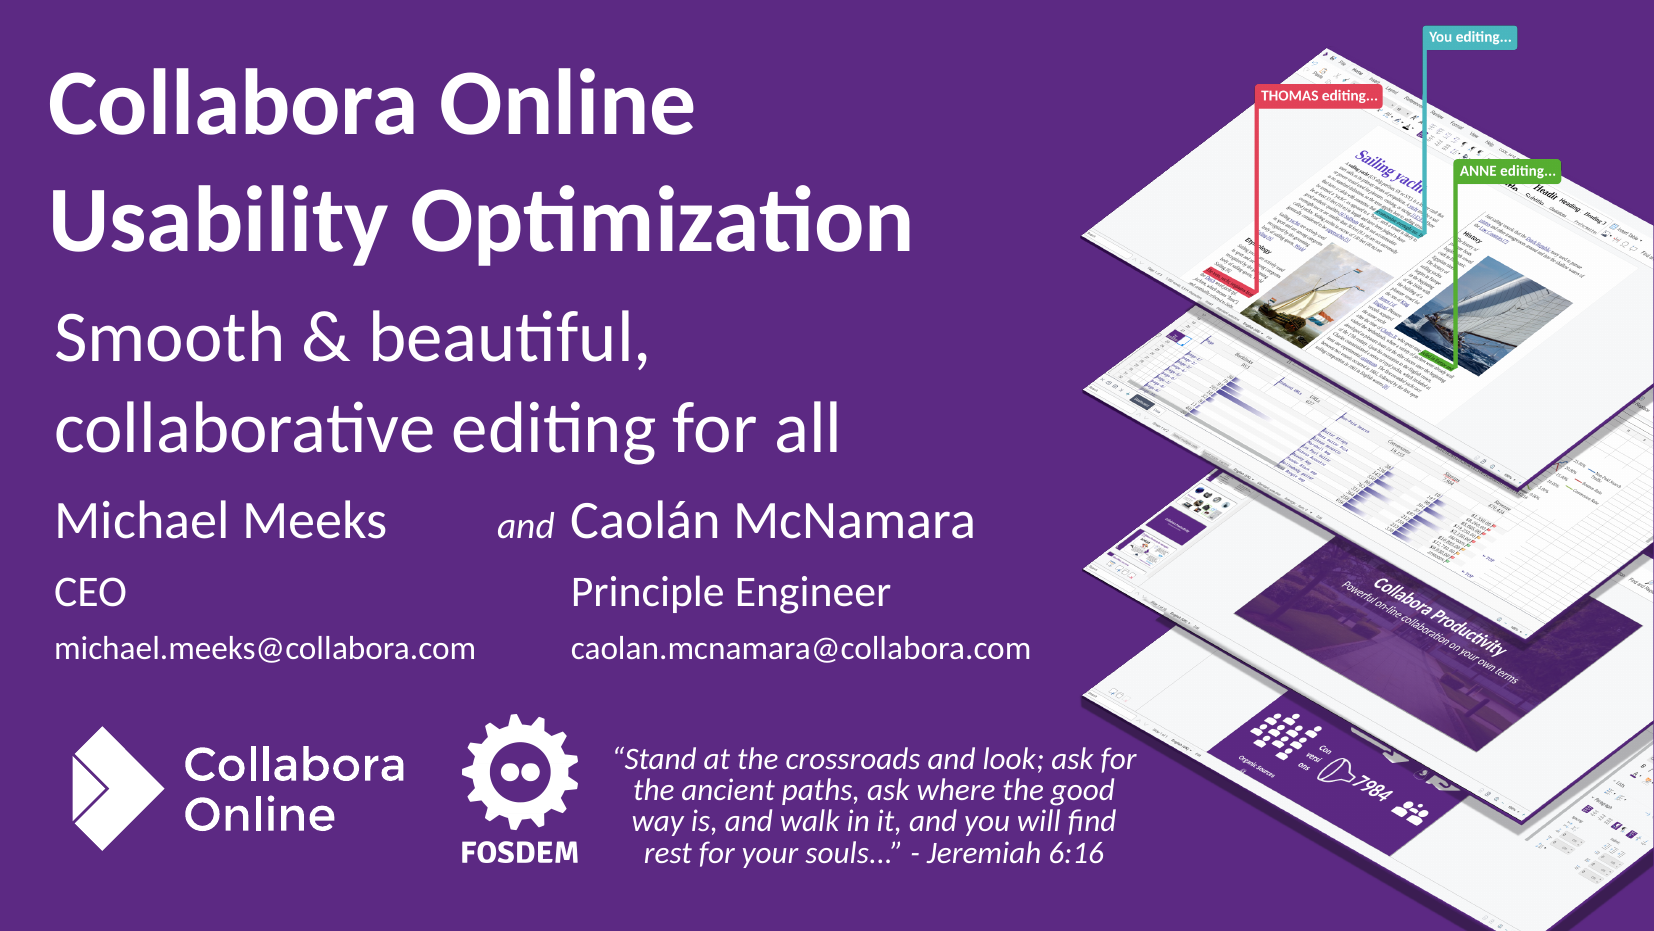

# Collabora Online Usability Optimization
Smooth & beautiful, collaborative editing for all
Michael Meeks		and	Caolán McNamara
CEO							Principle Engineer
michael.meeks@collabora.com		caolan.mcnamara@collabora.com
“Stand at the crossroads and look; ask for the ancient paths, ask where the good way is, and walk in it, and you will find rest for your souls...” - Jeremiah 6:16